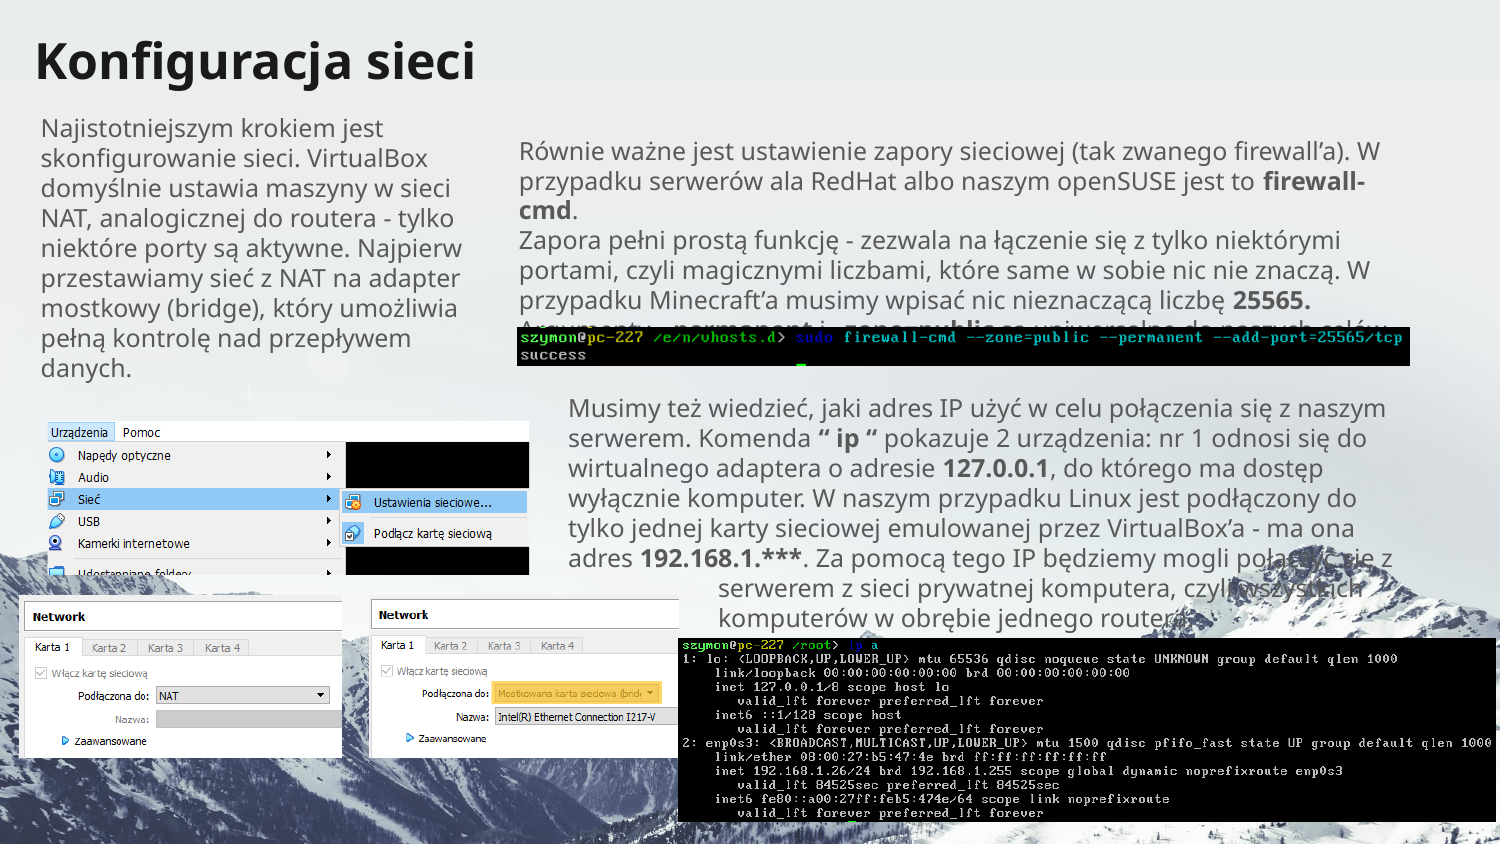

# Konfiguracja sieci
Najistotniejszym krokiem jest skonfigurowanie sieci. VirtualBox domyślnie ustawia maszyny w sieci NAT, analogicznej do routera - tylko niektóre porty są aktywne. Najpierw przestawiamy sieć z NAT na adapter mostkowy (bridge), który umożliwia pełną kontrolę nad przepływem danych.
Równie ważne jest ustawienie zapory sieciowej (tak zwanego firewall’a). W przypadku serwerów ala RedHat albo naszym openSUSE jest to firewall-cmd.
Zapora pełni prostą funkcję - zezwala na łączenie się z tylko niektórymi portami, czyli magicznymi liczbami, które same w sobie nic nie znaczą. W przypadku Minecraft’a musimy wpisać nic nieznaczącą liczbę 25565. Argumenty --permanent i –zone=public są uniwersalne do naszych celów.
Musimy też wiedzieć, jaki adres IP użyć w celu połączenia się z naszym serwerem. Komenda “ ip “ pokazuje 2 urządzenia: nr 1 odnosi się do wirtualnego adaptera o adresie 127.0.0.1, do którego ma dostęp wyłącznie komputer. W naszym przypadku Linux jest podłączony do tylko jednej karty sieciowej emulowanej przez VirtualBox’a - ma ona adres 192.168.1.***. Za pomocą tego IP będziemy mogli połączyć się z
serwerem z sieci prywatnej komputera, czyli wszystkich komputerów w obrębie jednego routera.